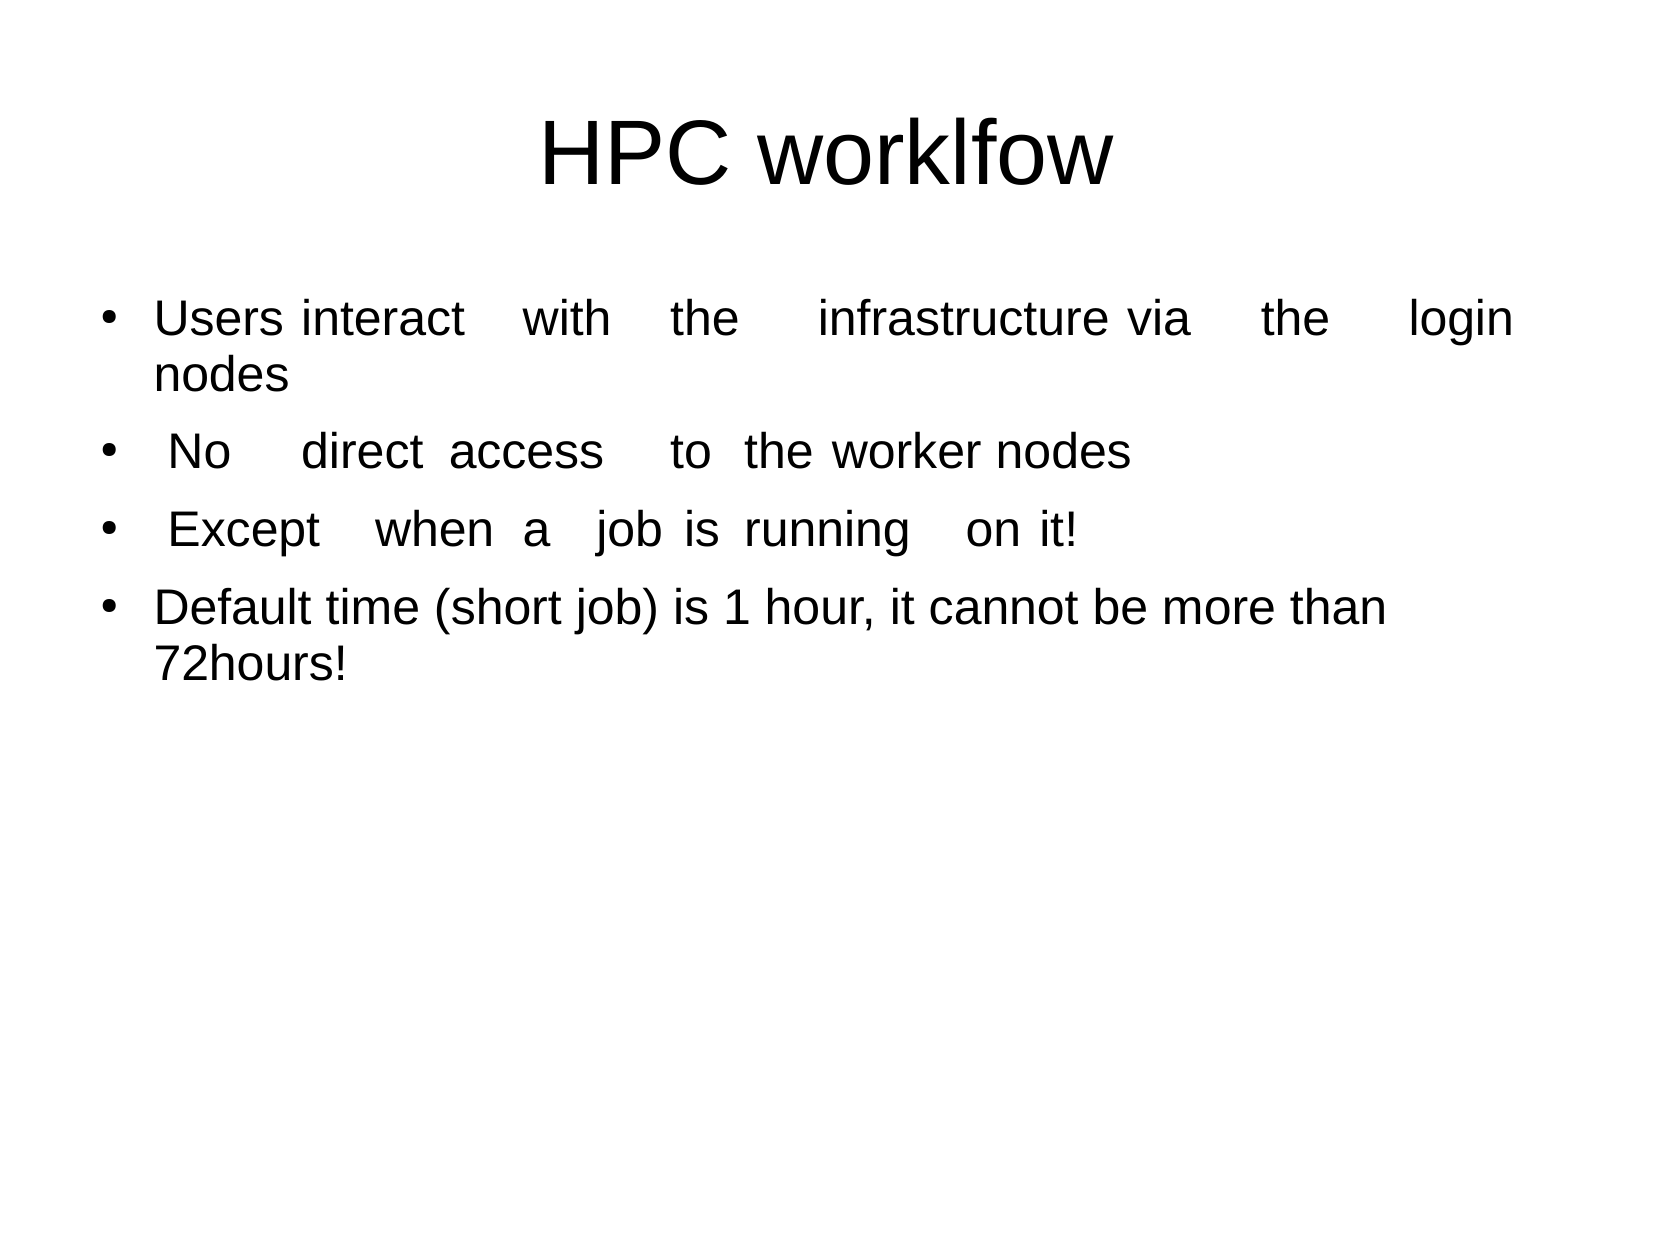

# HPC worklfow
Users	interact	with	the 	infrastructure	 via	the 	login	nodes
 No	direct	access	to	the	 worker nodes
 Except	when	a	job	 is	running	on	it!
Default time (short job) is 1 hour, it cannot be more than 72hours!